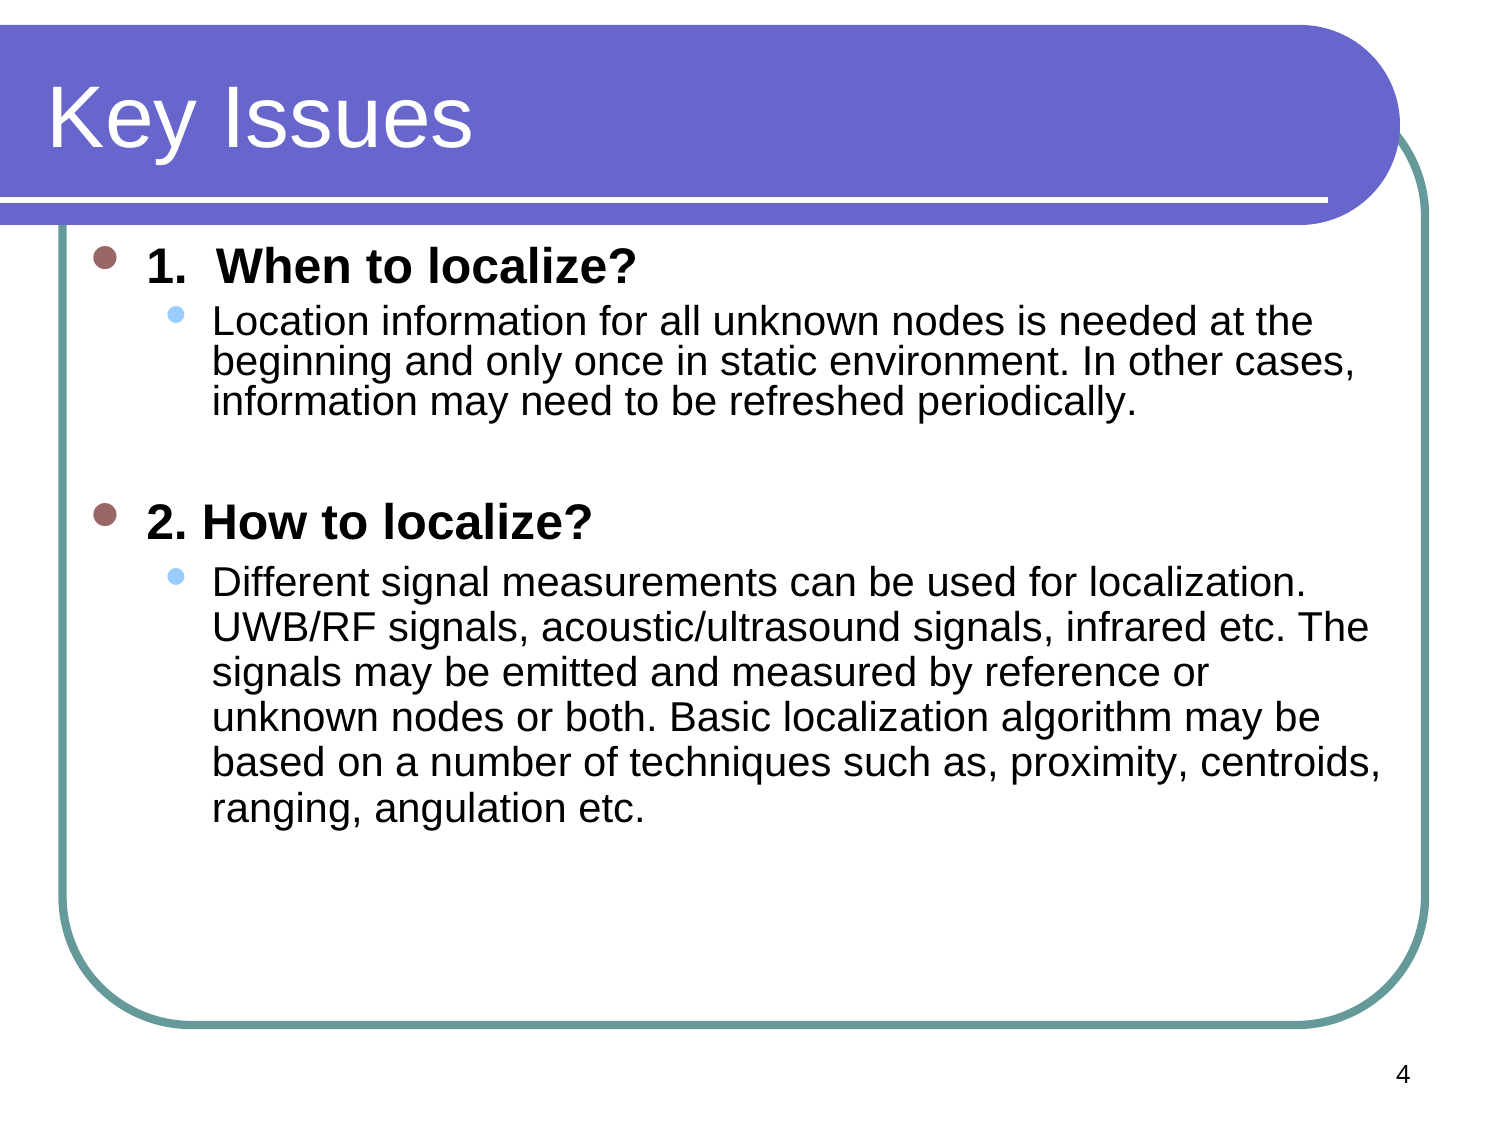

# Key Issues
1. When to localize?
Location information for all unknown nodes is needed at the beginning and only once in static environment. In other cases, information may need to be refreshed periodically.
2. How to localize?
Different signal measurements can be used for localization. UWB/RF signals, acoustic/ultrasound signals, infrared etc. The signals may be emitted and measured by reference or unknown nodes or both. Basic localization algorithm may be based on a number of techniques such as, proximity, centroids, ranging, angulation etc.
3